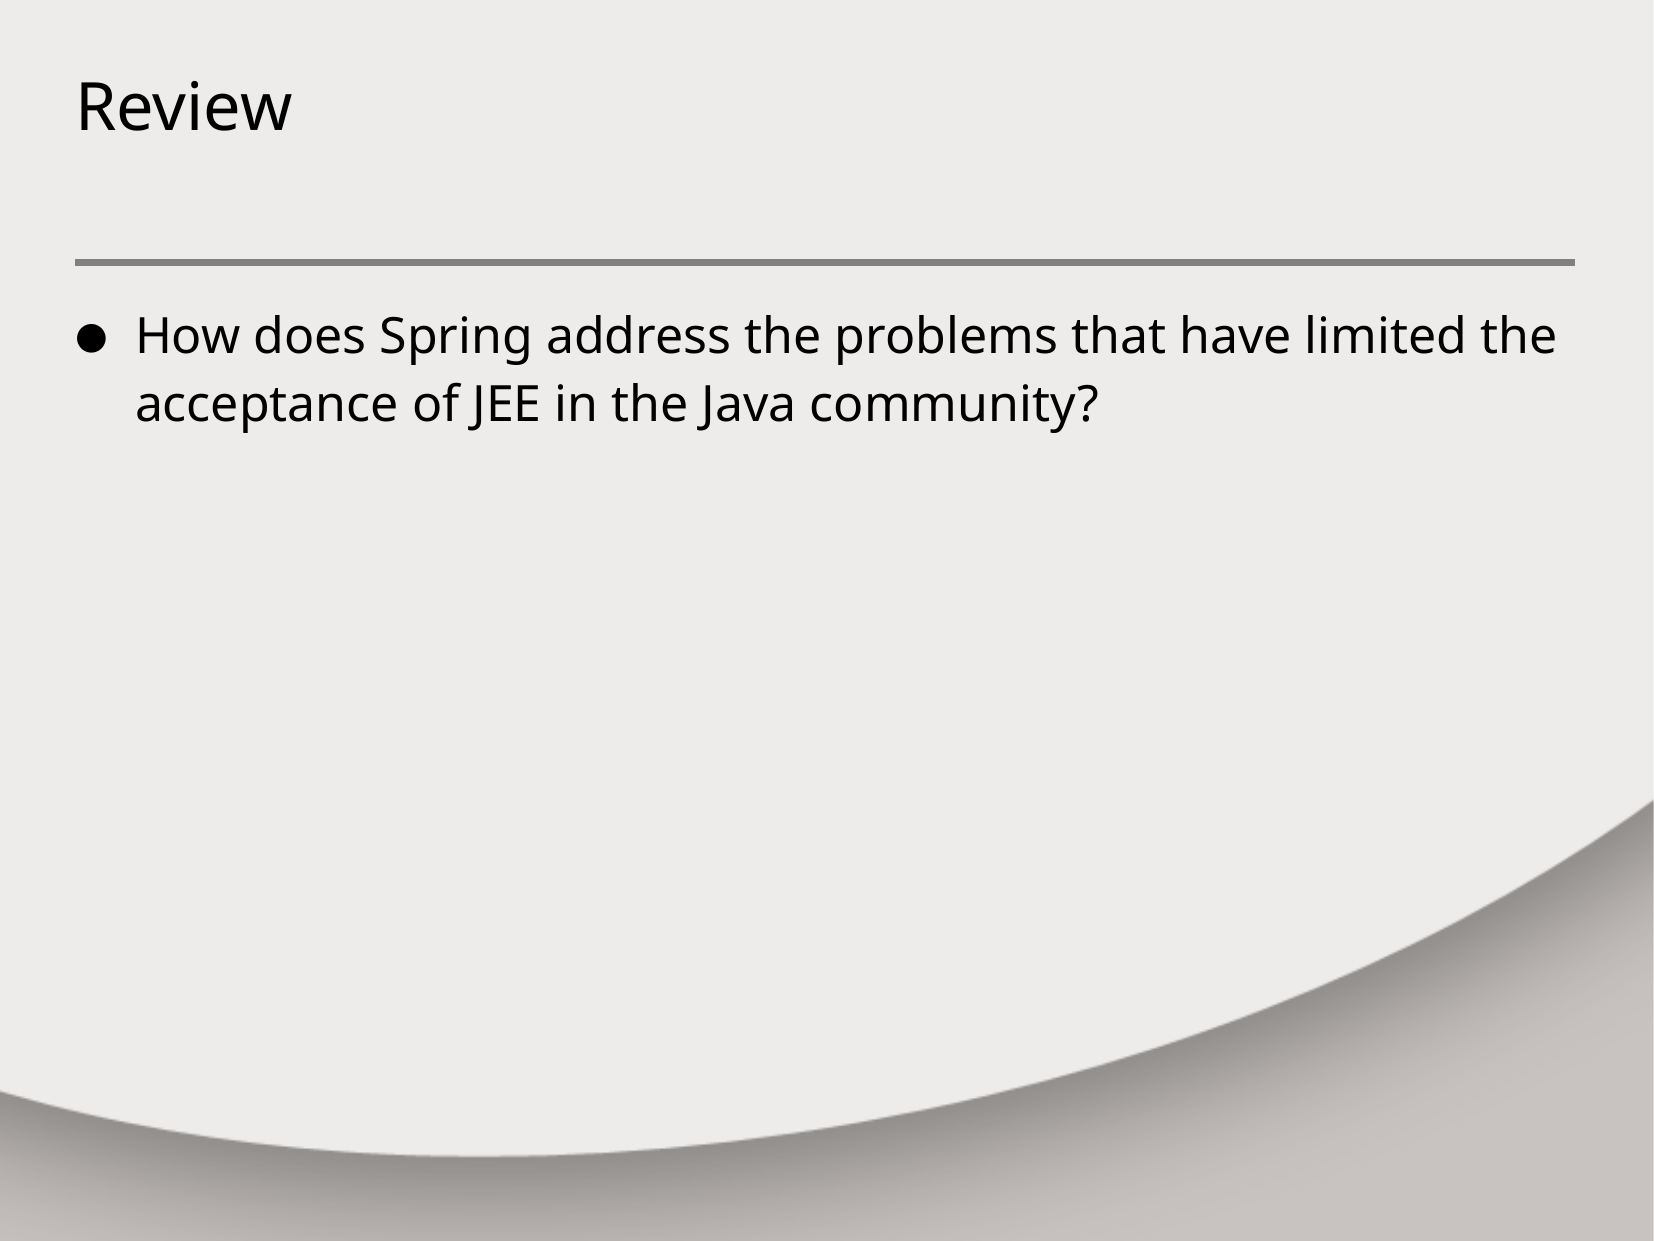

# Review
How does Spring address the problems that have limited the acceptance of JEE in the Java community?